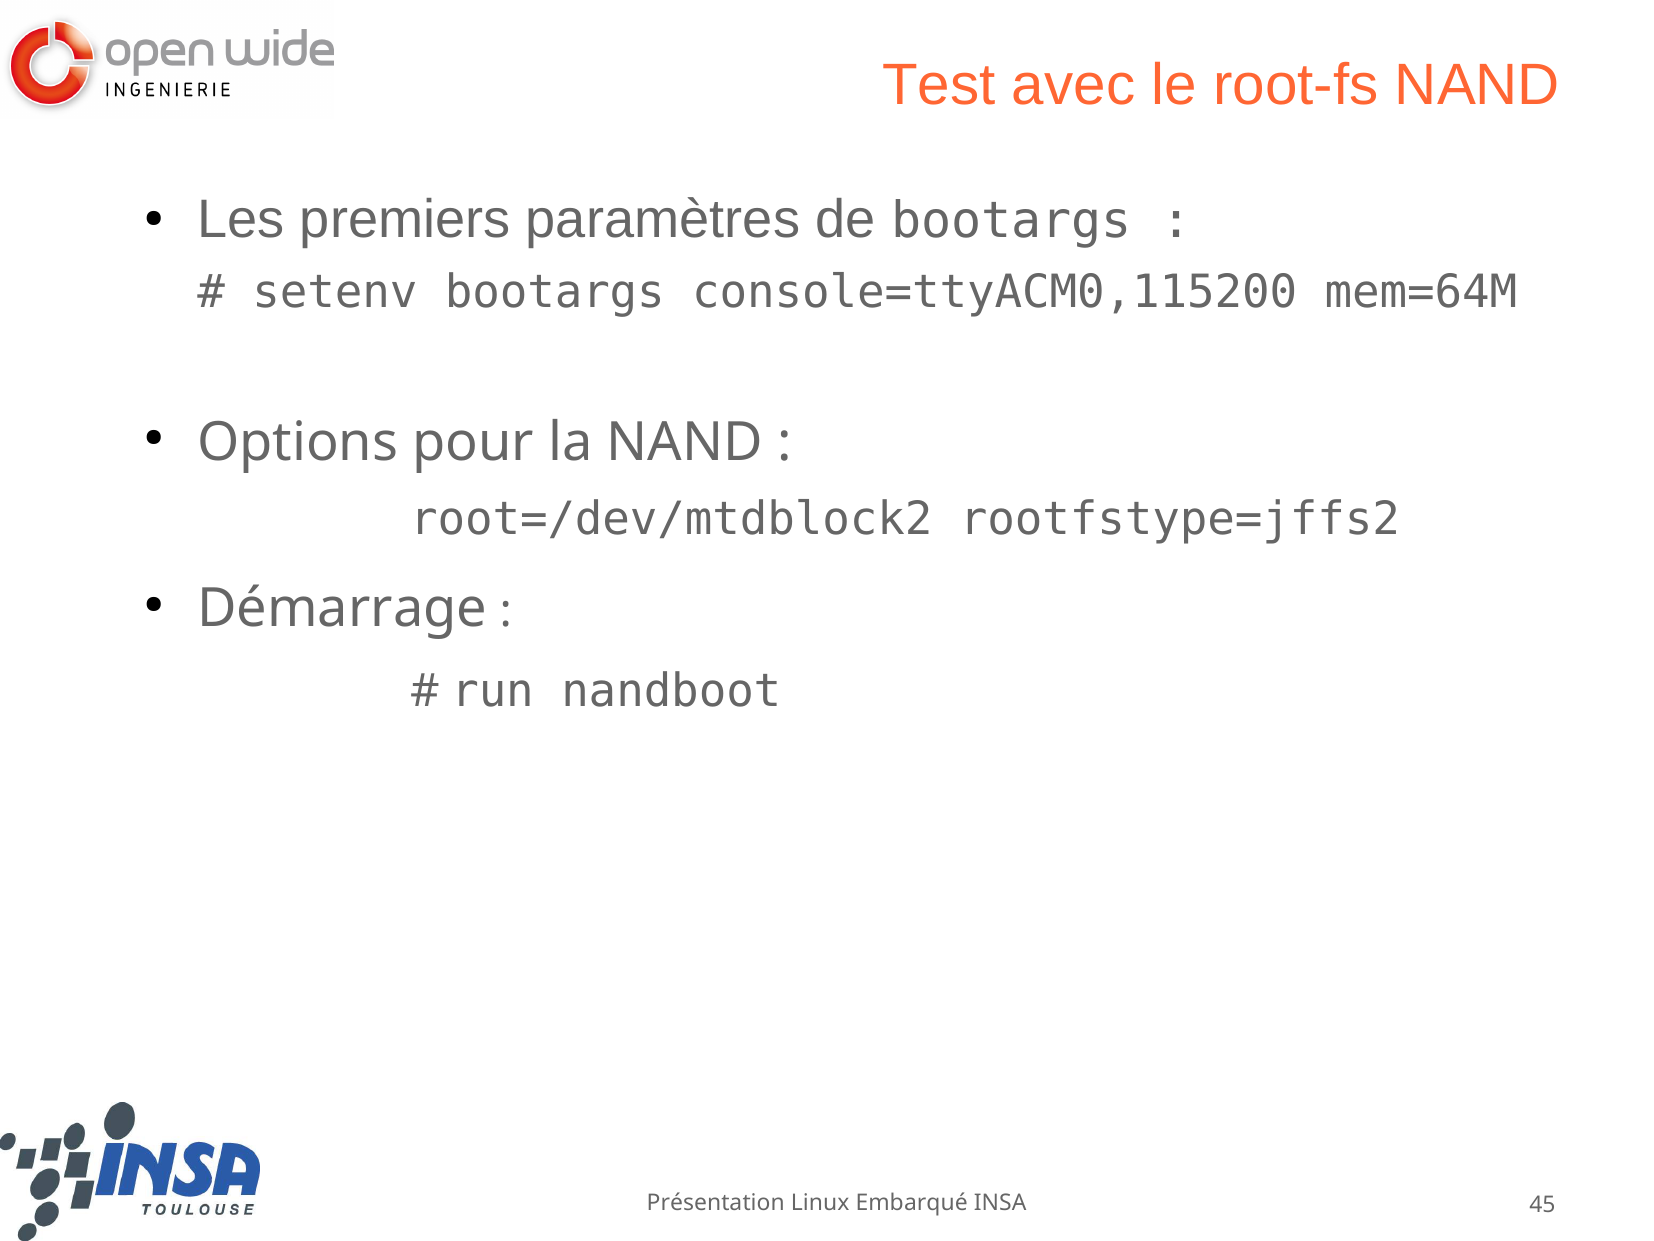

# Test avec le root-fs NAND
Les premiers paramètres de bootargs :
# setenv bootargs console=ttyACM0,115200 mem=64M
Options pour la NAND :
root=/dev/mtdblock2 rootfstype=jffs2
Démarrage :
# run nandboot